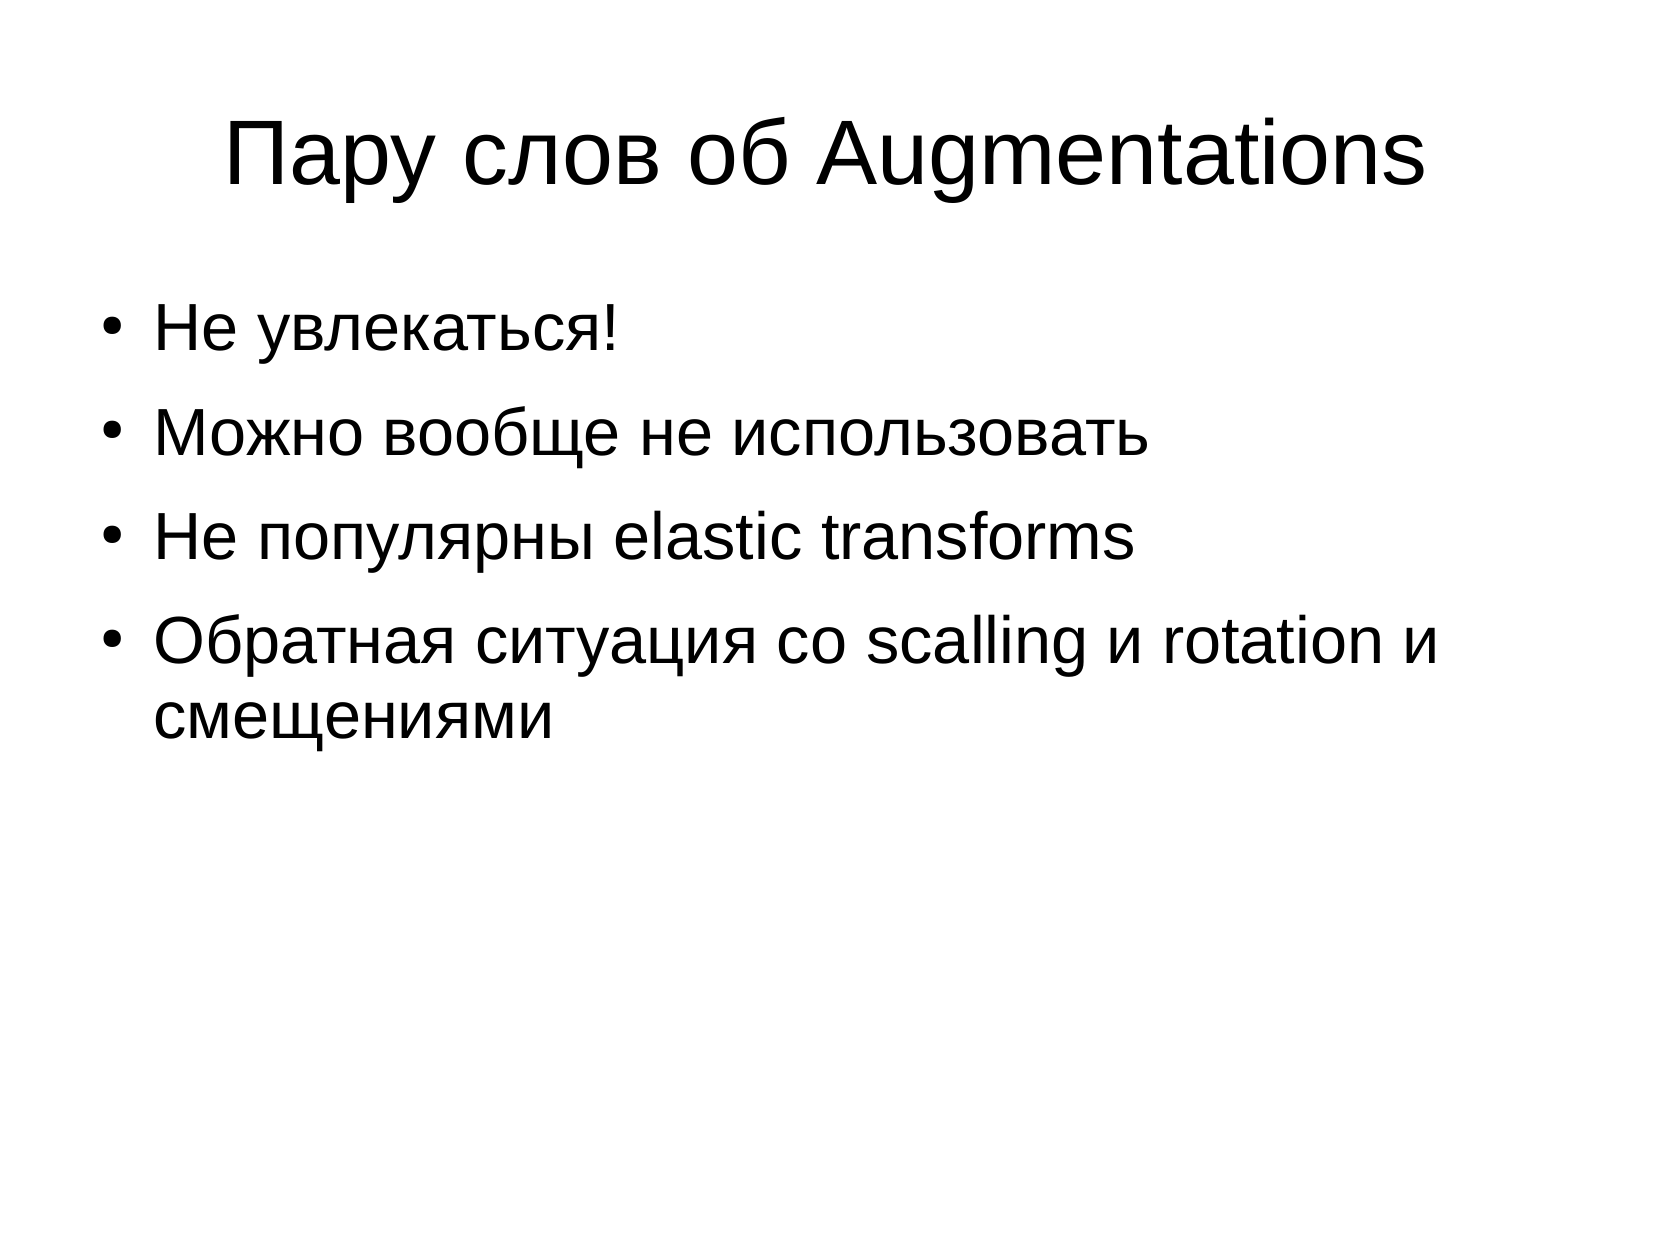

# Пару слов об Augmentations
Не увлекаться!
Можно вообще не использовать
Не популярны elastic transforms
Обратная ситуация со scalling и rotation и смещениями